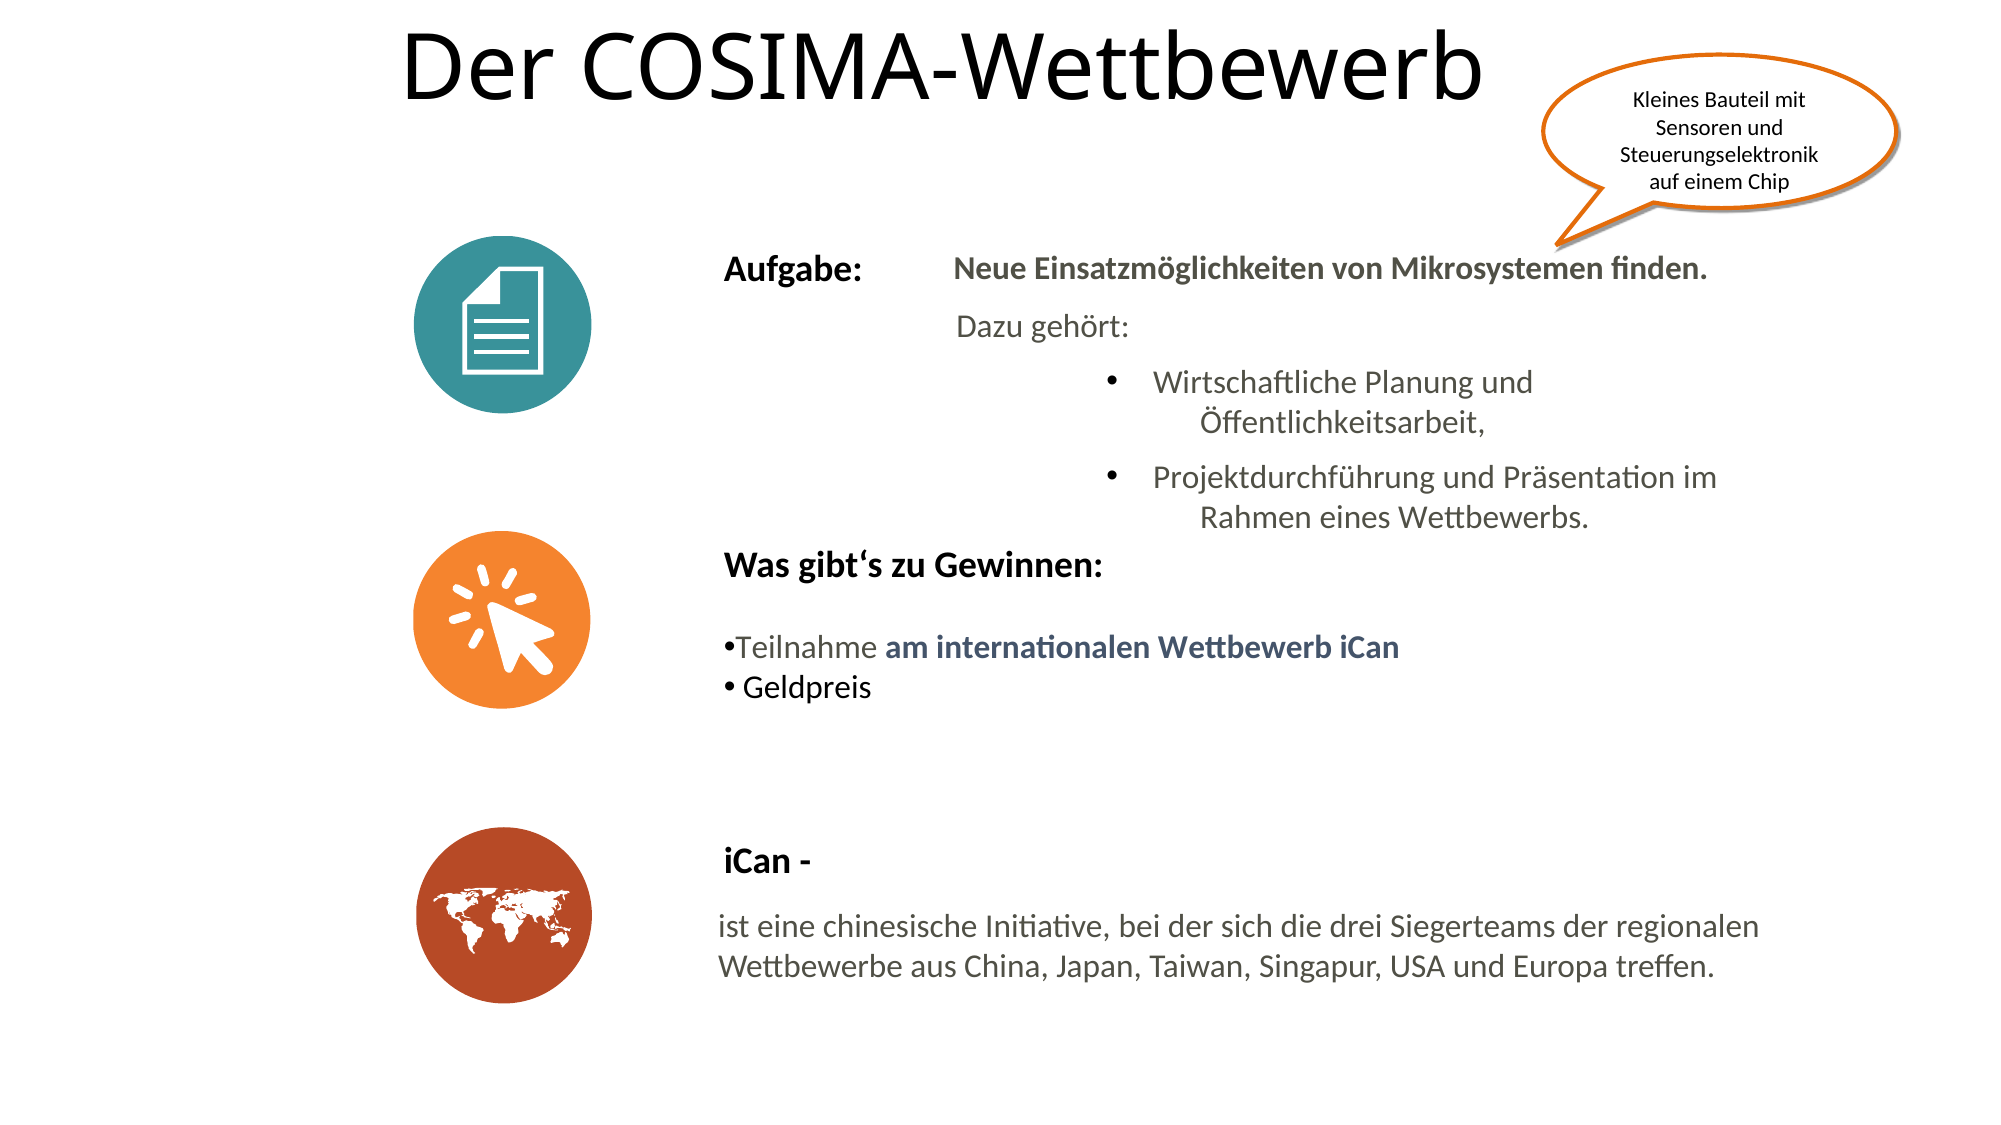

# Der COSIMA-Wettbewerb
Kleines Bauteil mit Sensoren und Steuerungselektronik auf einem Chip
Aufgabe:
Neue Einsatzmöglichkeiten von Mikrosystemen finden.
Dazu gehört:
Wirtschaftliche Planung und Öffentlichkeitsarbeit,
Projektdurchführung und Präsentation im Rahmen eines Wettbewerbs.
Was gibt‘s zu Gewinnen:
Teilnahme am internationalen Wettbewerb iCan
 Geldpreis
iCan -
ist eine chinesische Initiative, bei der sich die drei Siegerteams der regionalen Wettbewerbe aus China, Japan, Taiwan, Singapur, USA und Europa treffen.